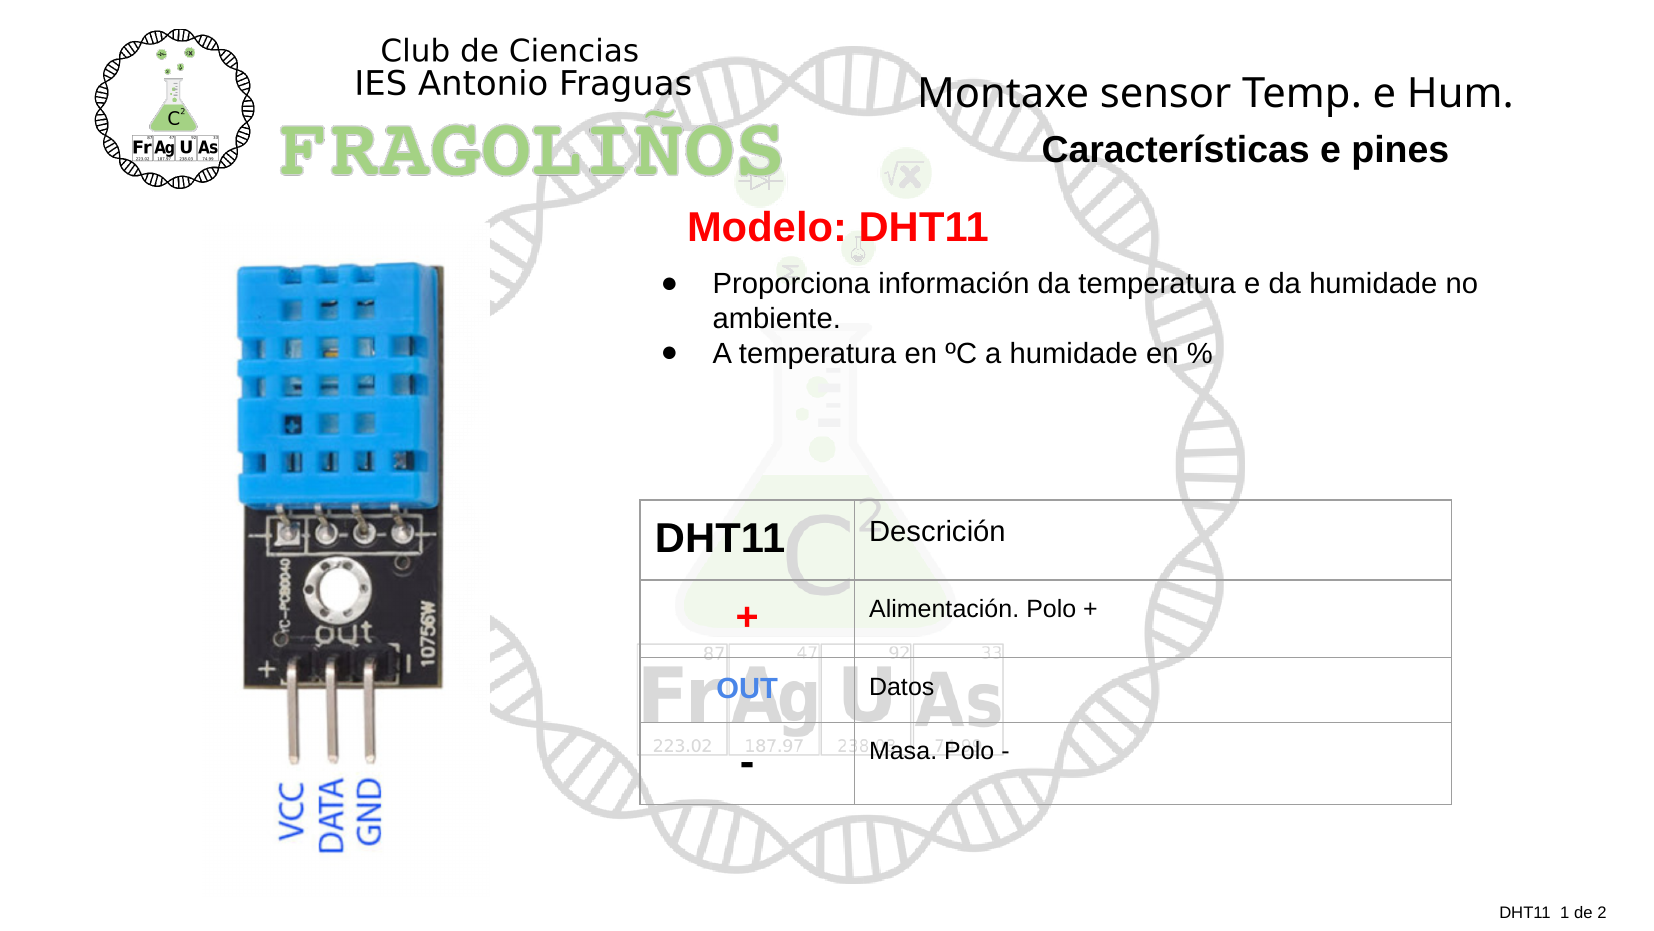

Montaxe sensor Temp. e Hum.
Características e pines
Modelo: DHT11
Proporciona información da temperatura e da humidade no ambiente.
A temperatura en ºC a humidade en %
| DHT11 | Descrición |
| --- | --- |
| + | Alimentación. Polo + |
| OUT | Datos |
| - | Masa. Polo - |
DHT11 1 de 2